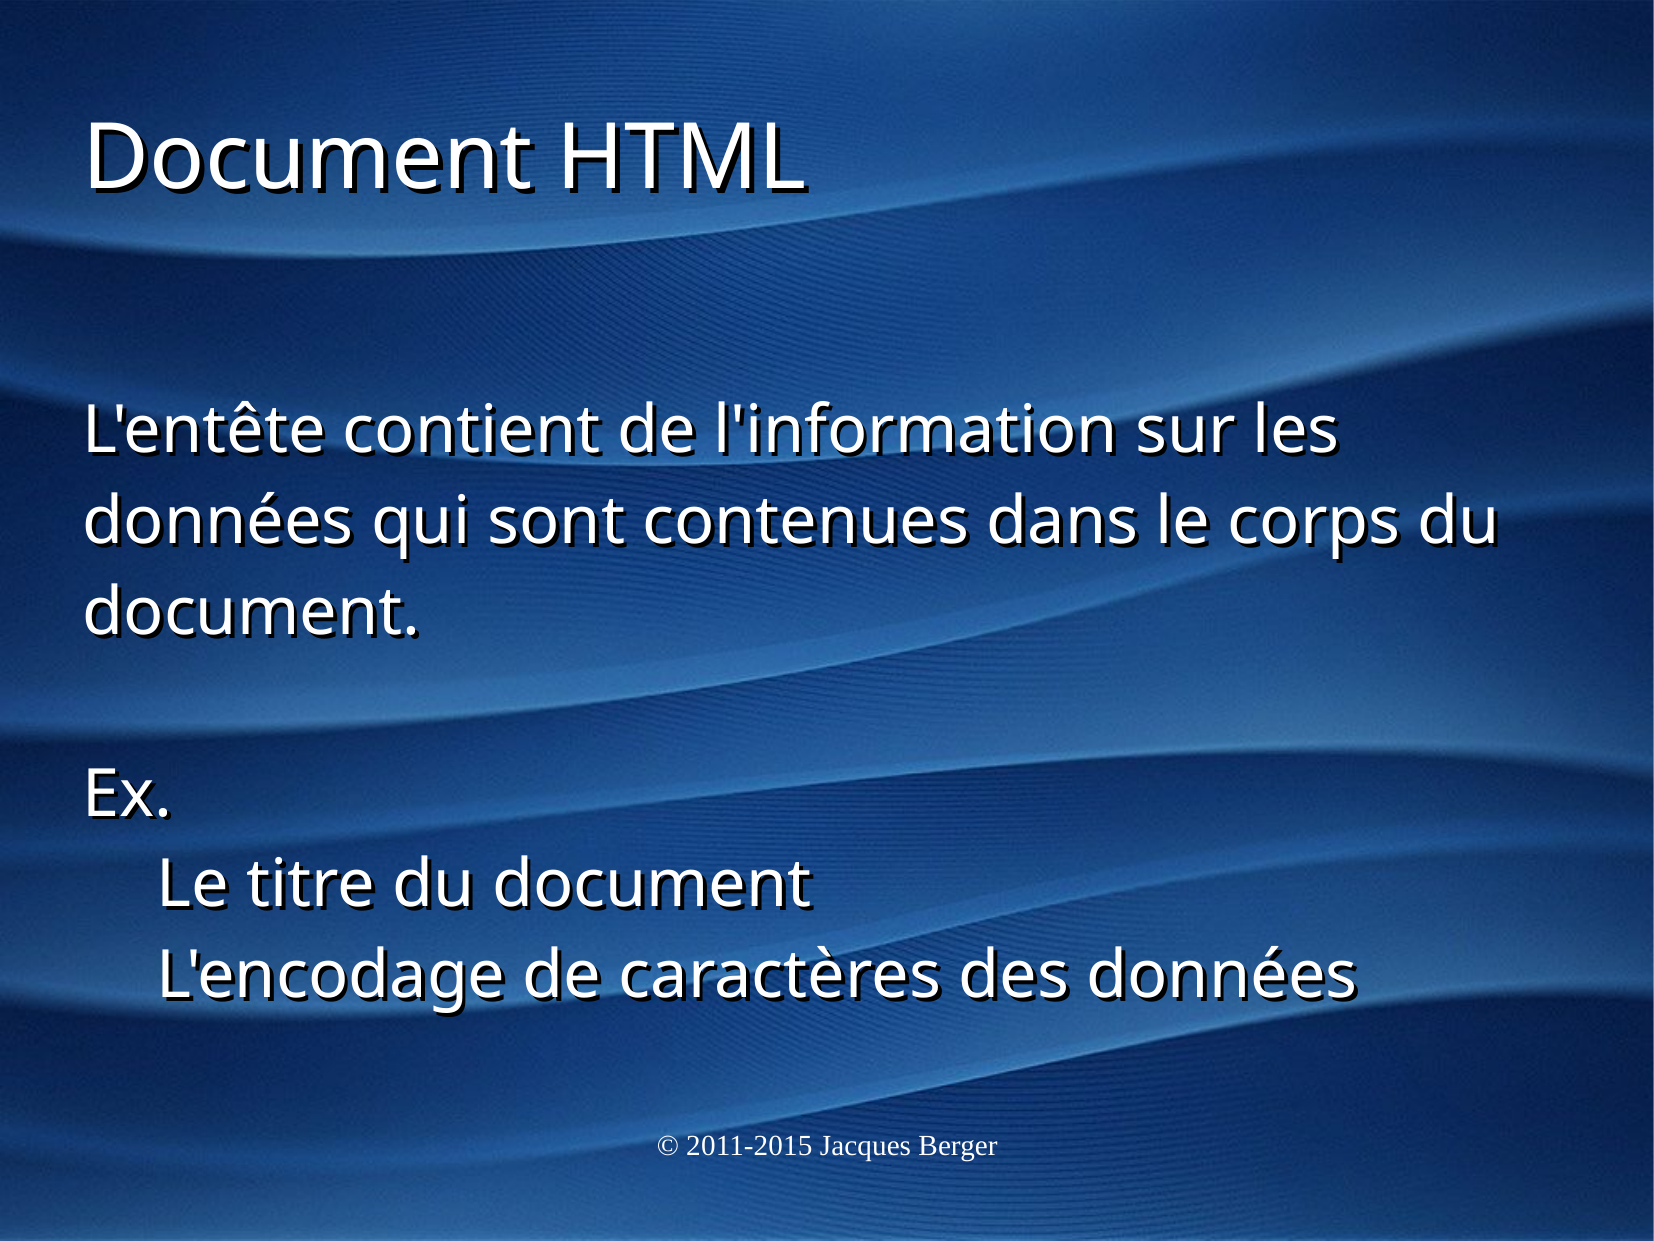

# Document HTML
L'entête contient de l'information sur les données qui sont contenues dans le corps du document.
Ex.
	Le titre du document
	L'encodage de caractères des données
© 2011-2015 Jacques Berger